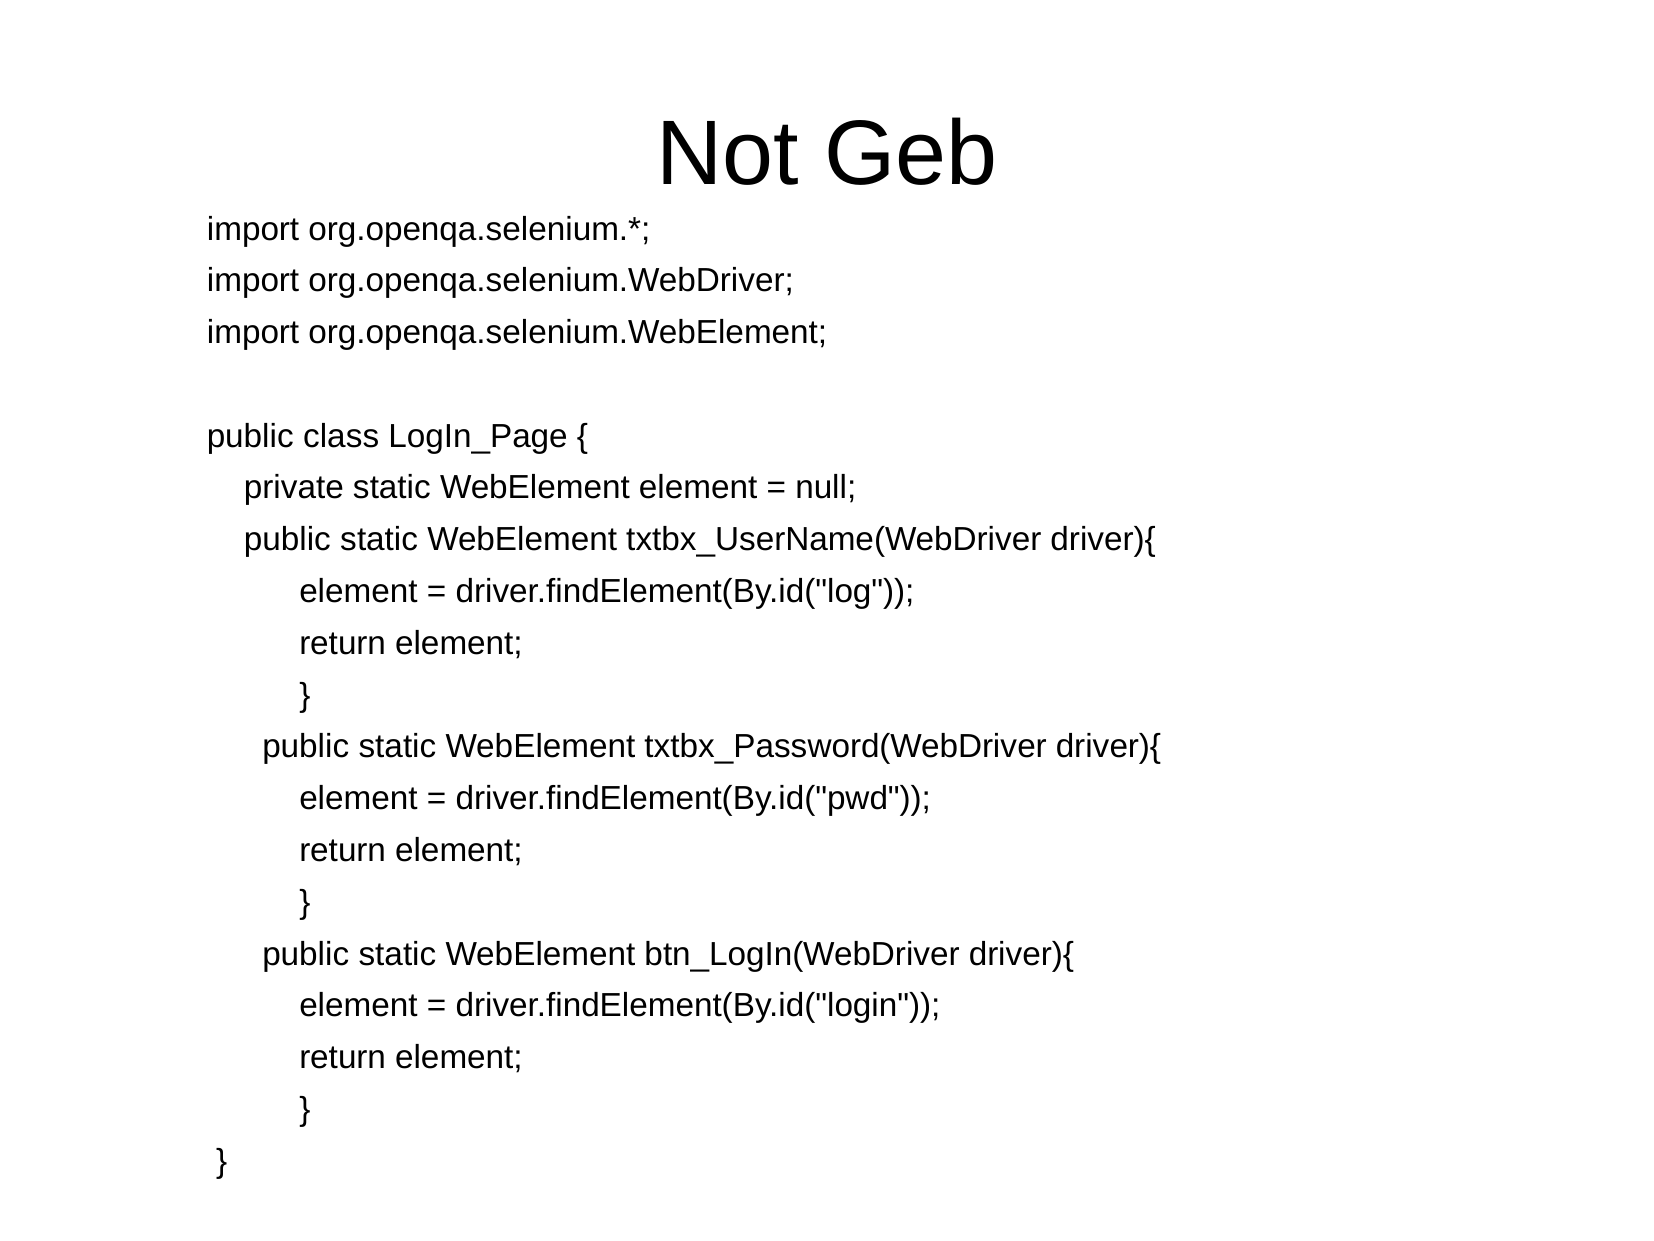

# Not Geb
import org.openqa.selenium.*;
import org.openqa.selenium.WebDriver;
import org.openqa.selenium.WebElement;
public class LogIn_Page {
 private static WebElement element = null;
 public static WebElement txtbx_UserName(WebDriver driver){
 element = driver.findElement(By.id("log"));
 return element;
 }
 public static WebElement txtbx_Password(WebDriver driver){
 element = driver.findElement(By.id("pwd"));
 return element;
 }
 public static WebElement btn_LogIn(WebDriver driver){
 element = driver.findElement(By.id("login"));
 return element;
 }
 }